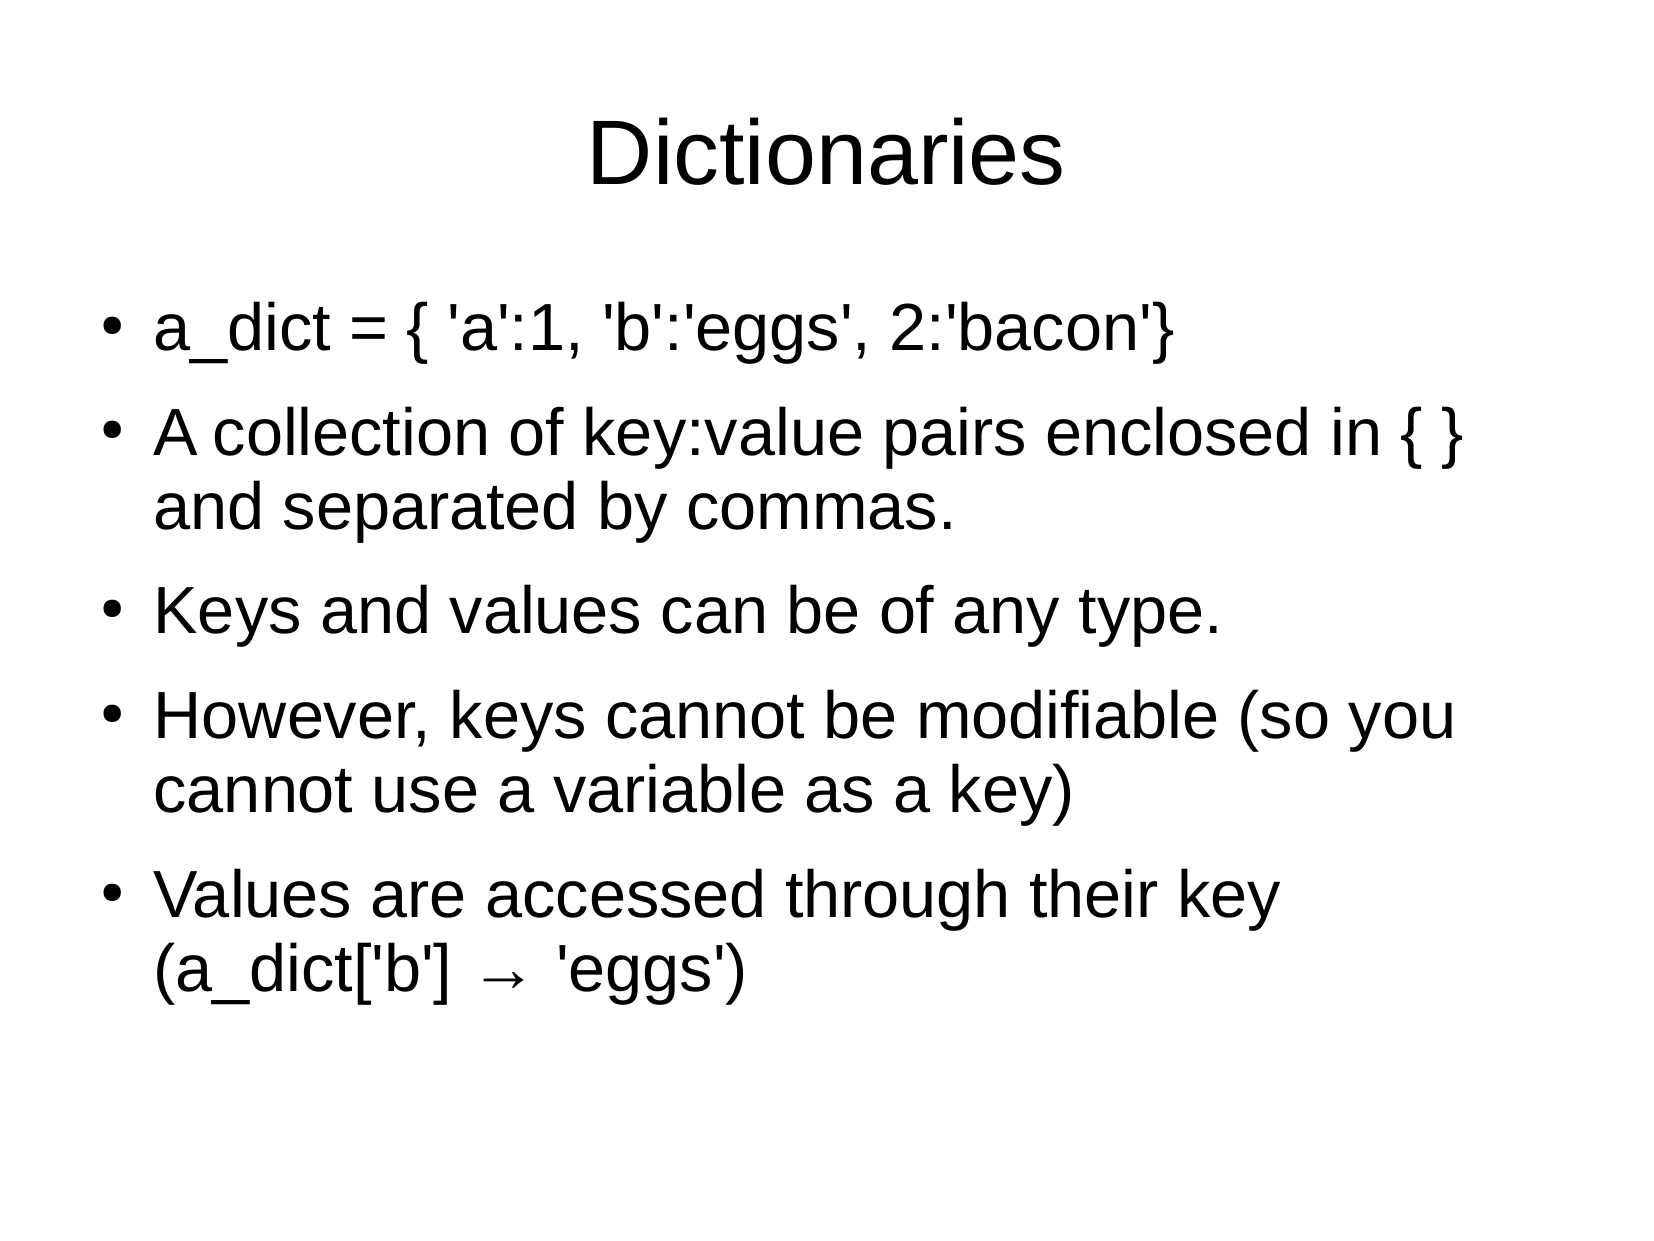

# Dictionaries
a_dict = { 'a':1, 'b':'eggs', 2:'bacon'}
A collection of key:value pairs enclosed in { } and separated by commas.
Keys and values can be of any type.
However, keys cannot be modifiable (so you cannot use a variable as a key)
Values are accessed through their key (a_dict['b'] → 'eggs')